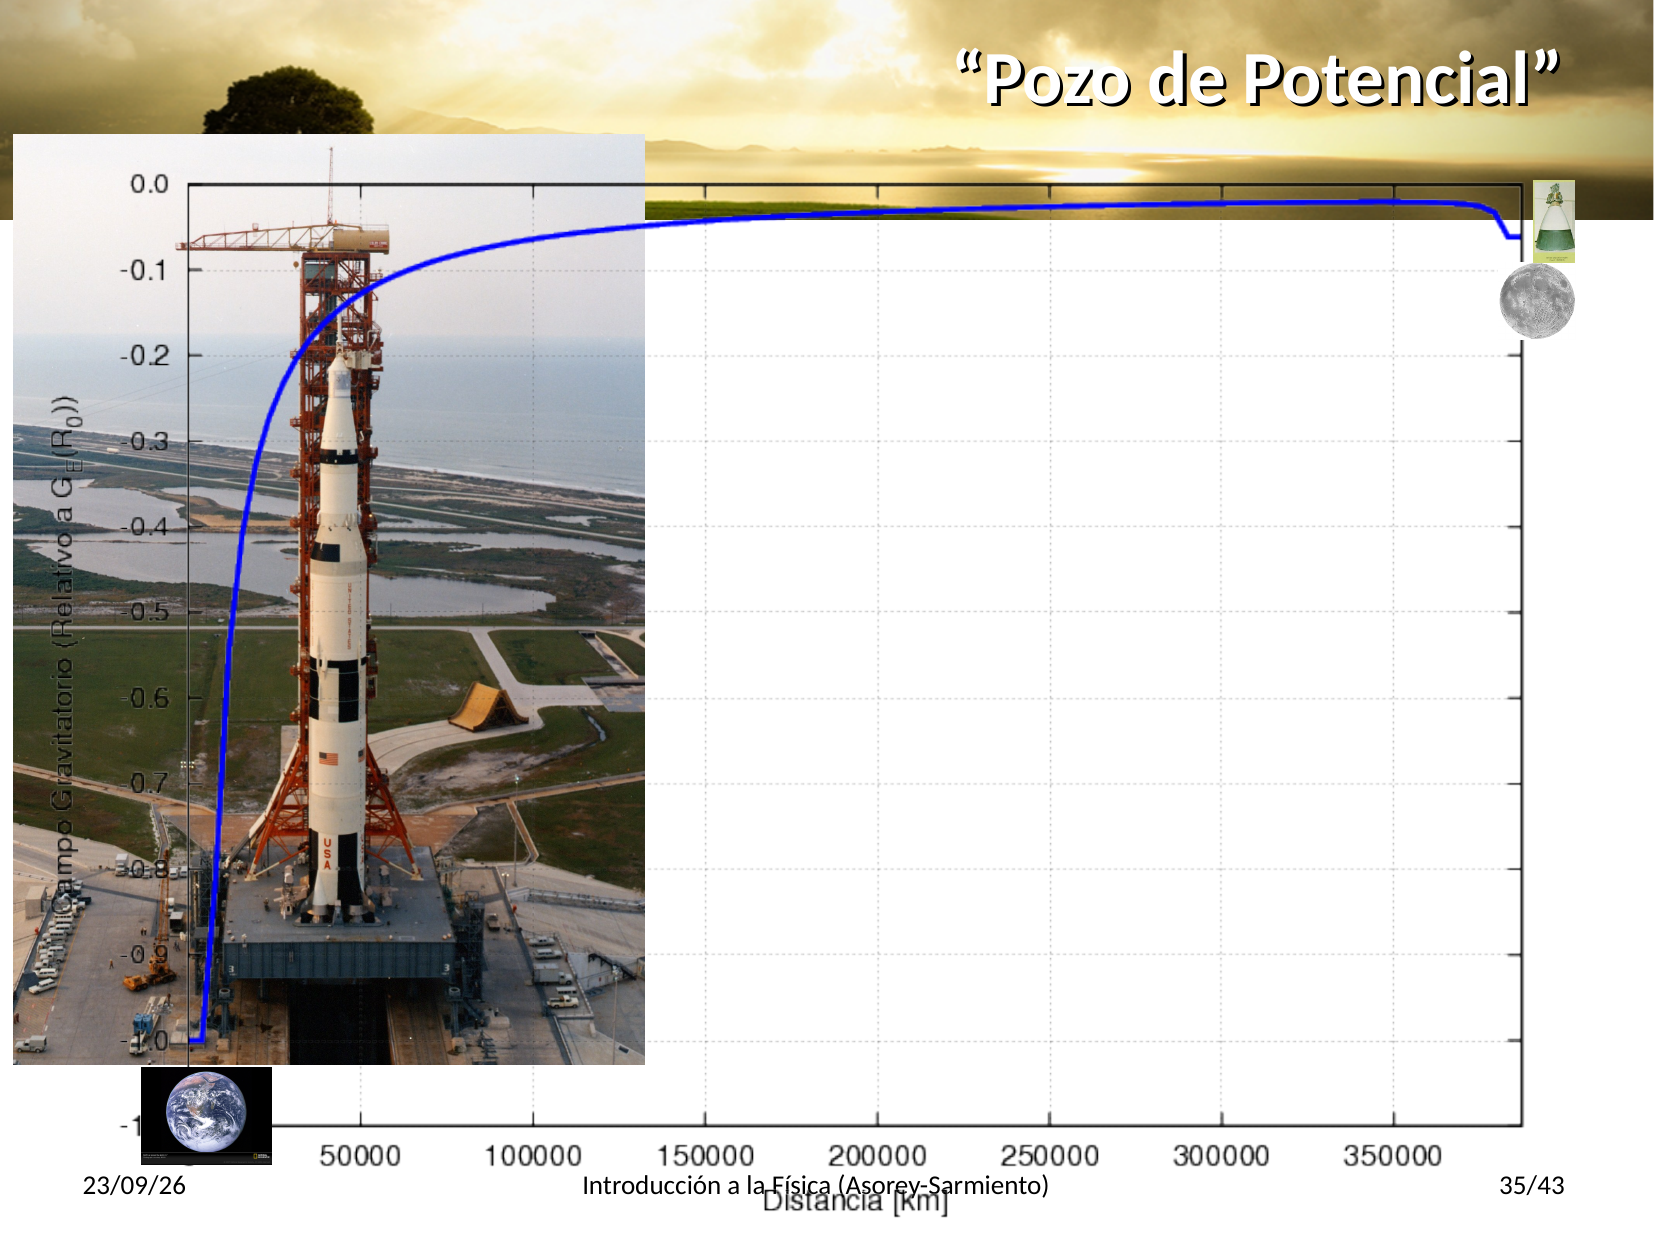

# “Pozo de Potencial”
Introducción a la Física (Asorey-Sarmiento)
35